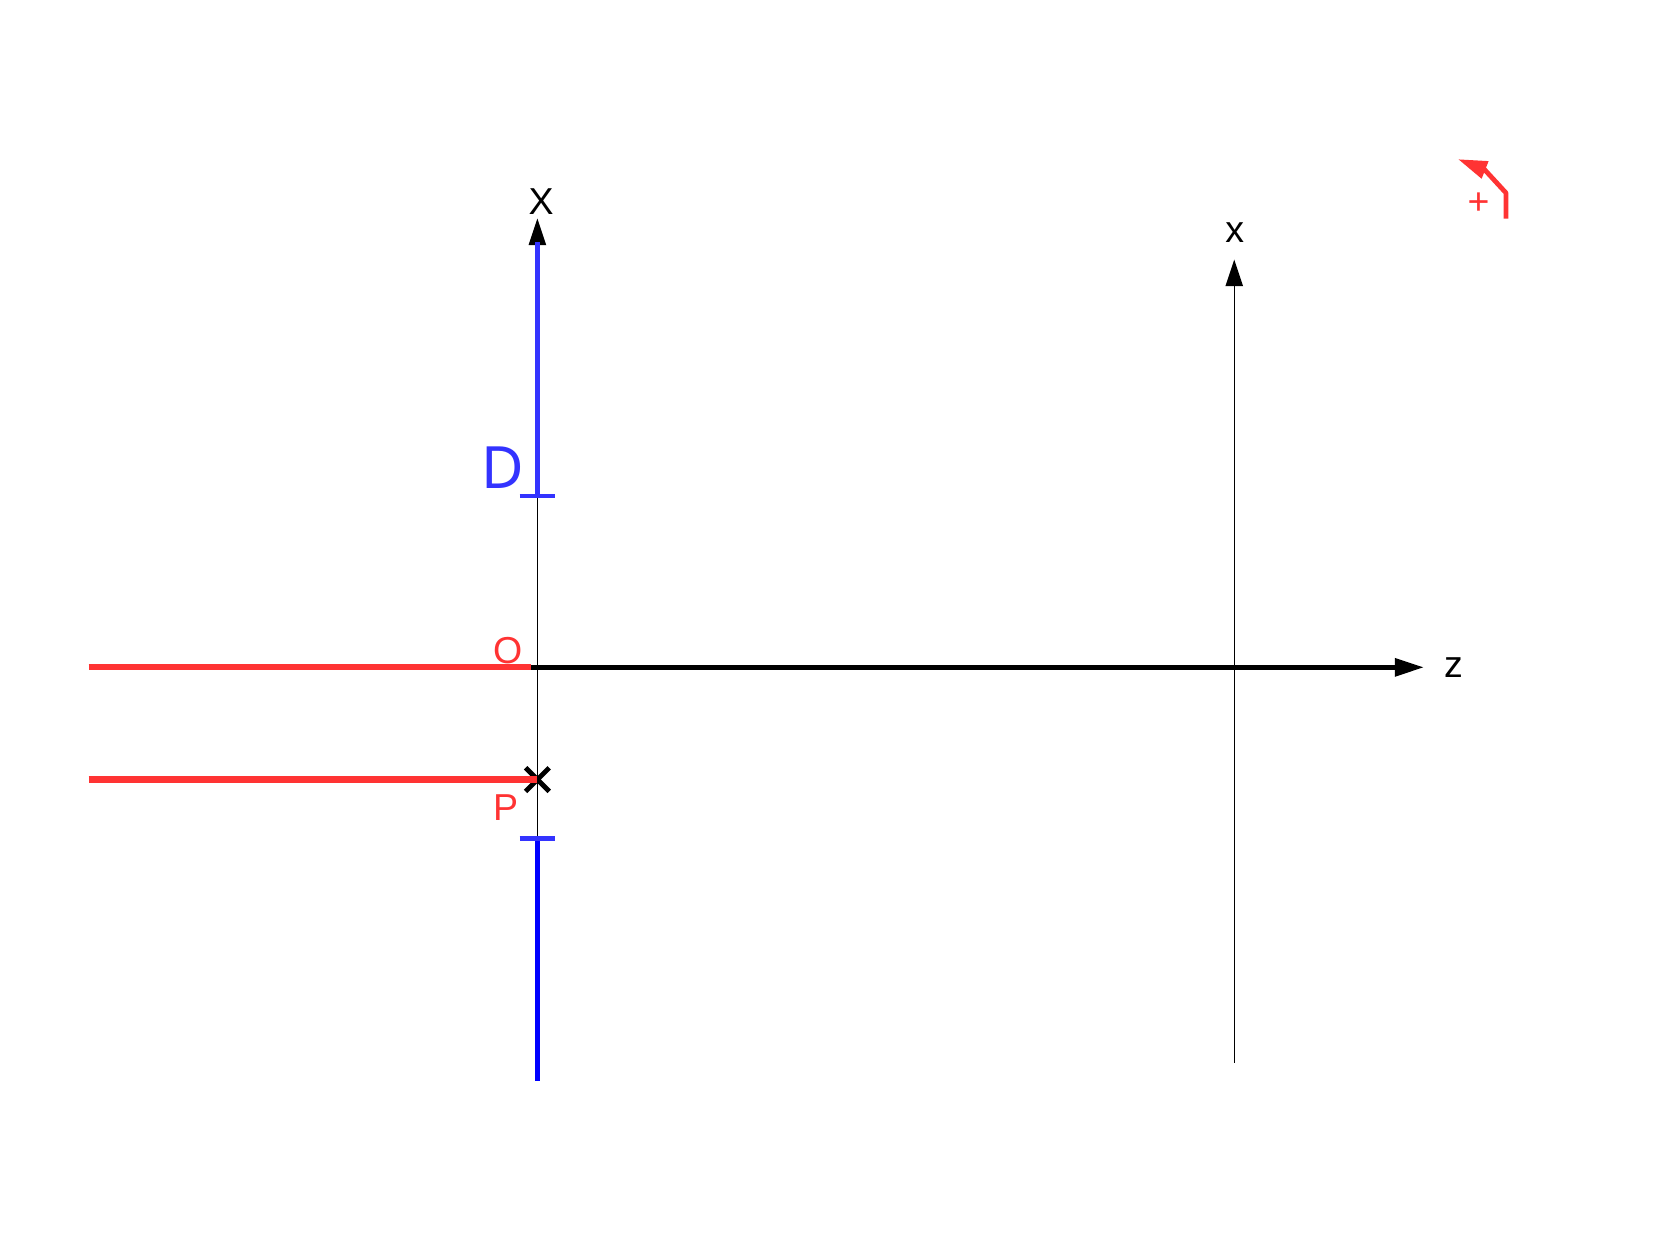

X
+
x
D
O
z
P